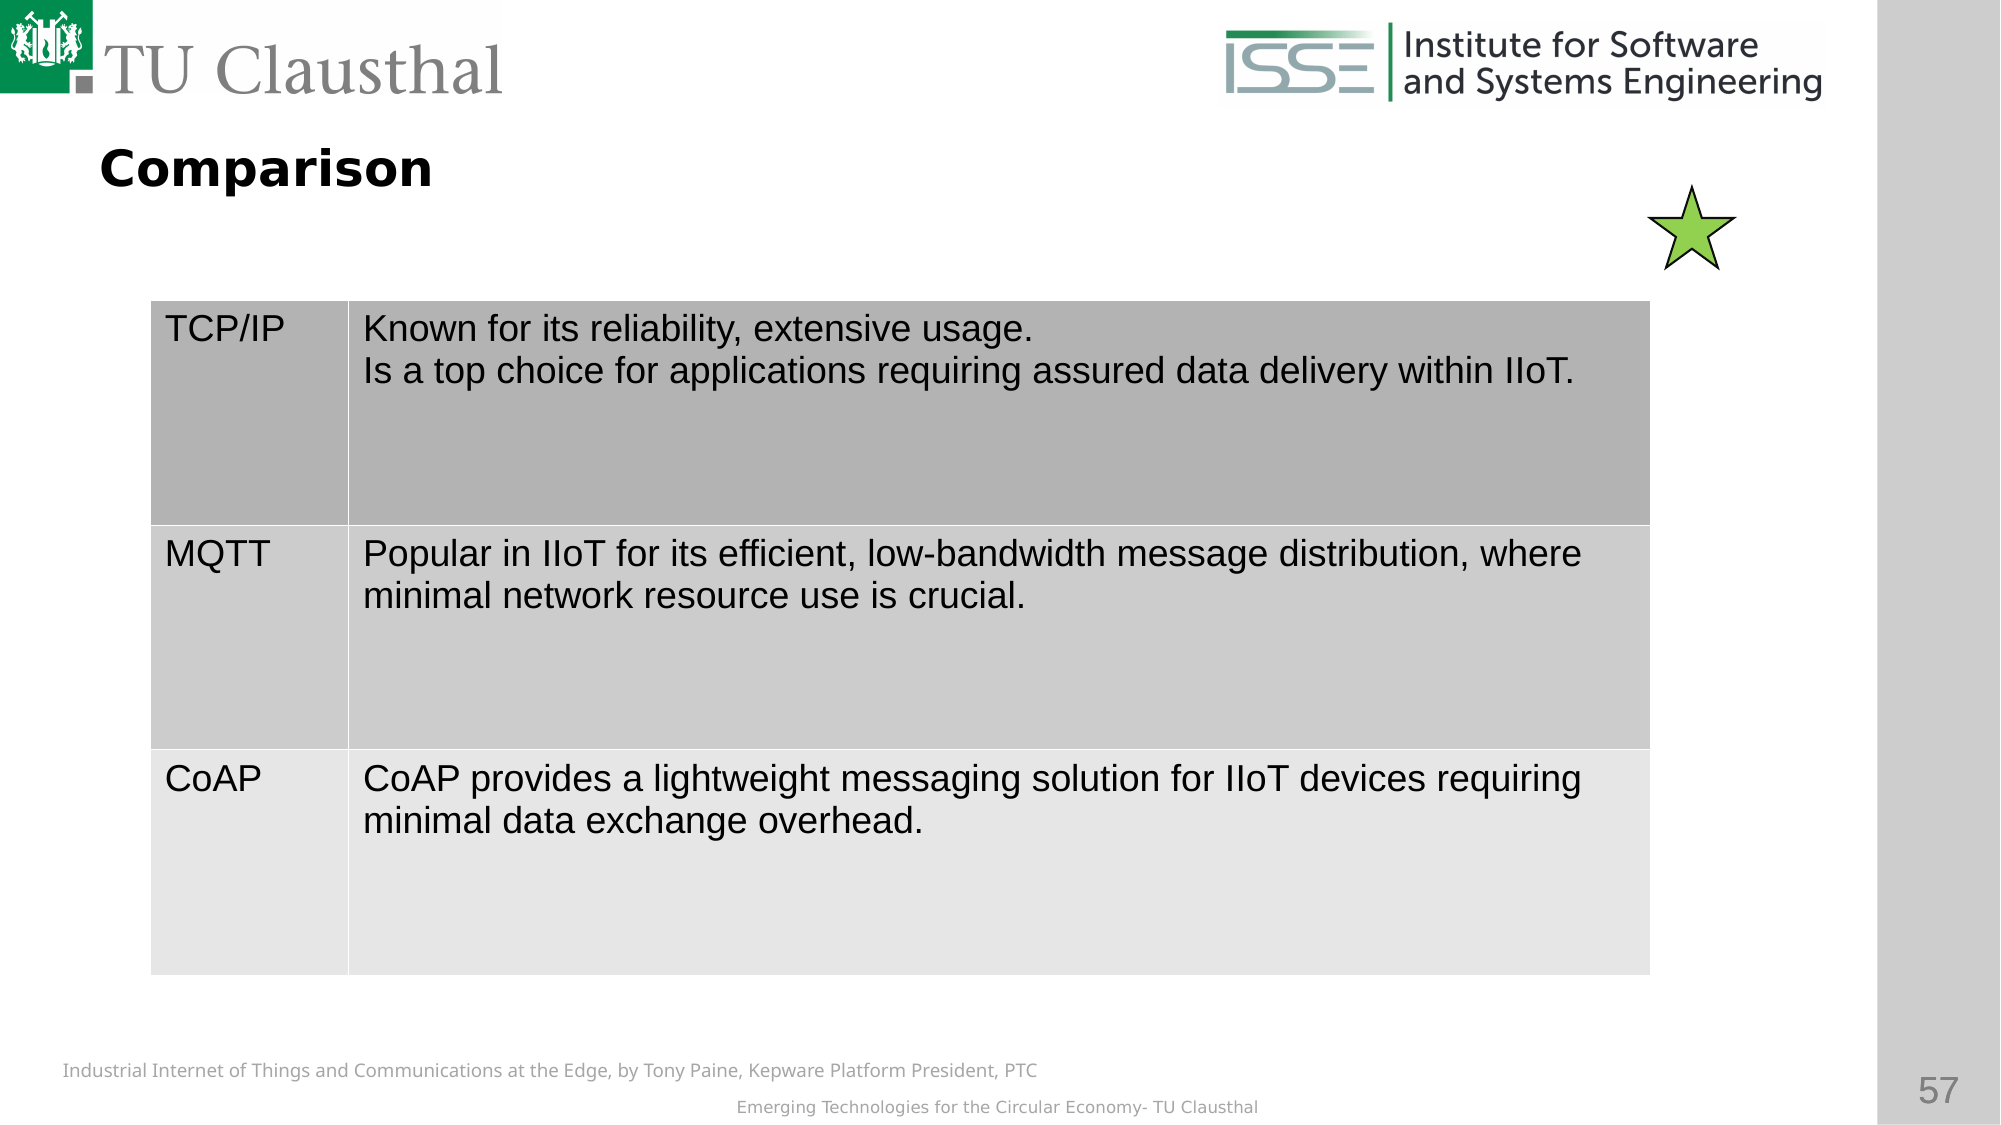

Comparison
#
| TCP/IP | Known for its reliability, extensive usage. Is a top choice for applications requiring assured data delivery within IIoT. |
| --- | --- |
| MQTT | Popular in IIoT for its efficient, low-bandwidth message distribution, where minimal network resource use is crucial. |
| CoAP | CoAP provides a lightweight messaging solution for IIoT devices requiring minimal data exchange overhead. |
 Industrial Internet of Things and Communications at the Edge, by Tony Paine, Kepware Platform President, PTC